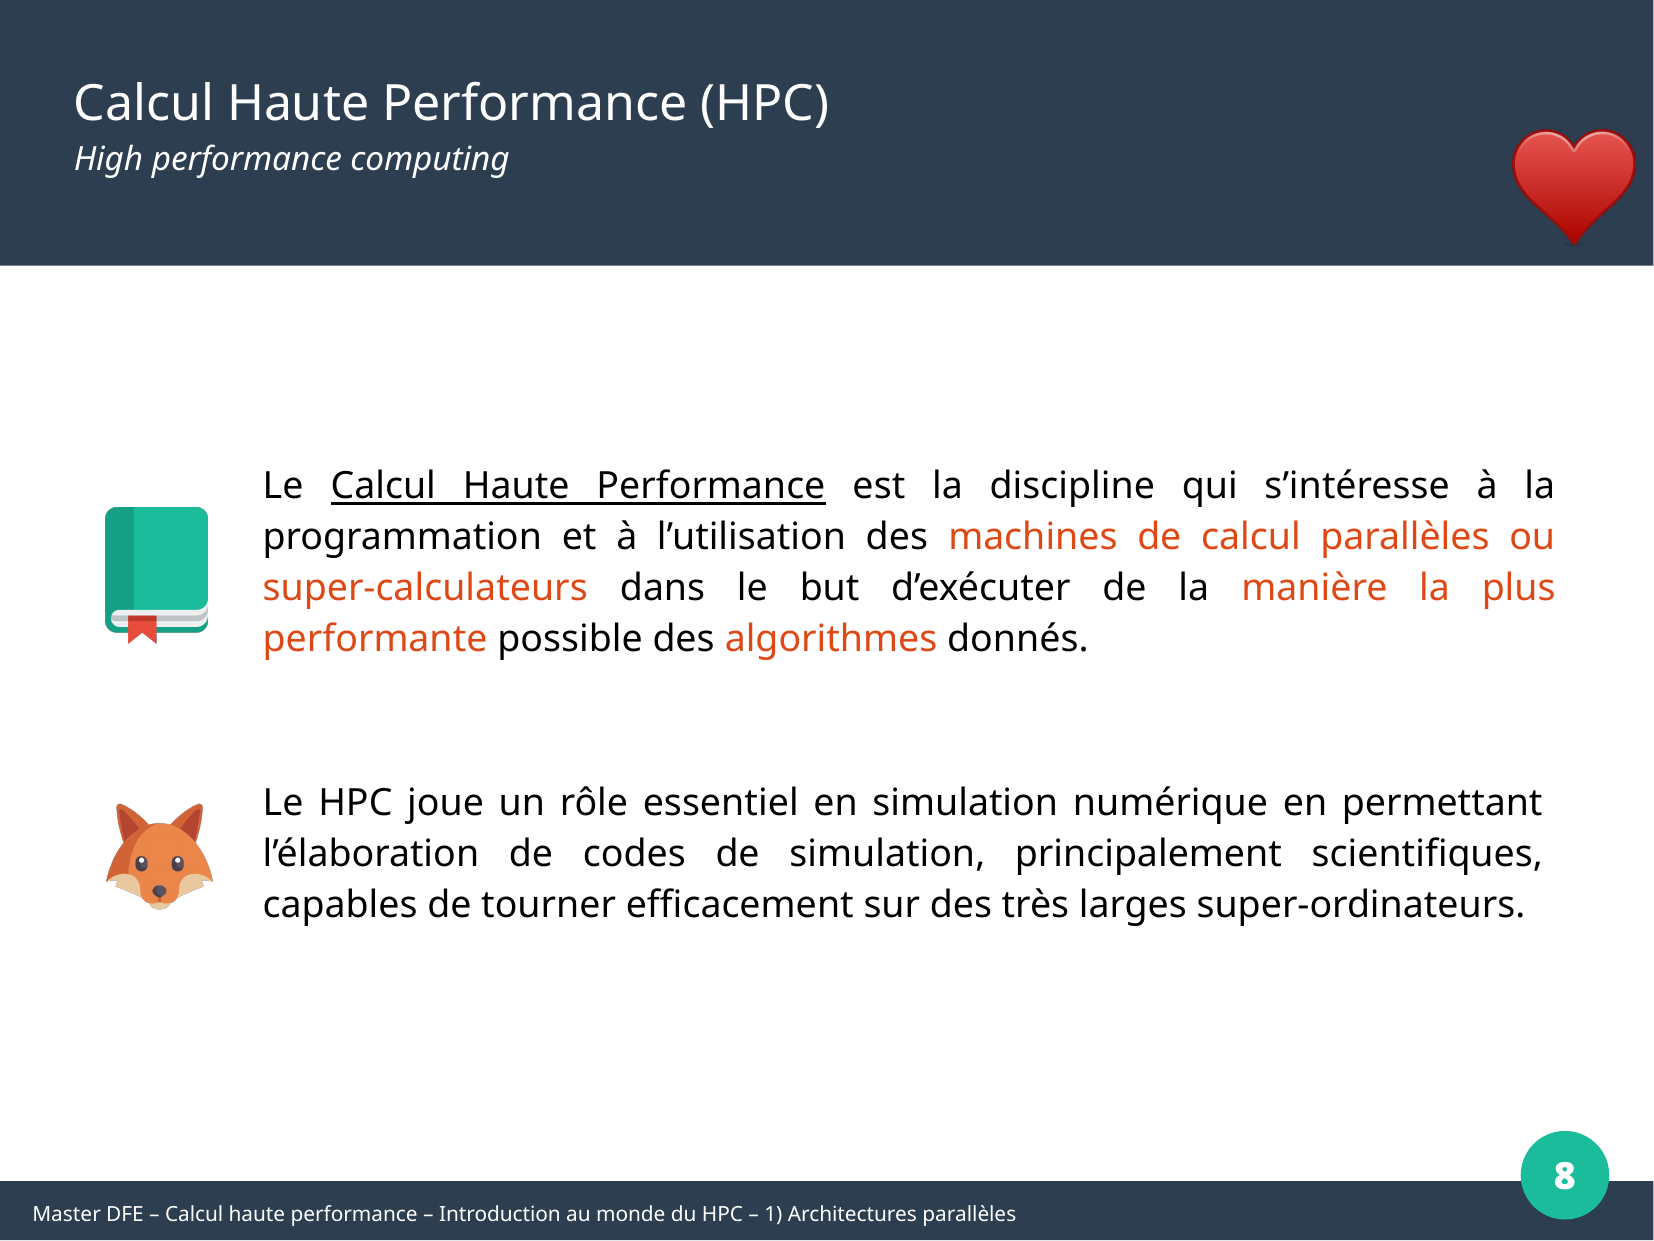

Calcul Haute Performance (HPC)
High performance computing
Le Calcul Haute Performance est la discipline qui s’intéresse à la programmation et à l’utilisation des machines de calcul parallèles ou super-calculateurs dans le but d’exécuter de la manière la plus performante possible des algorithmes donnés.
Le HPC joue un rôle essentiel en simulation numérique en permettant l’élaboration de codes de simulation, principalement scientifiques, capables de tourner efficacement sur des très larges super-ordinateurs.
8
Master DFE – Calcul haute performance – Introduction au monde du HPC – 1) Architectures parallèles